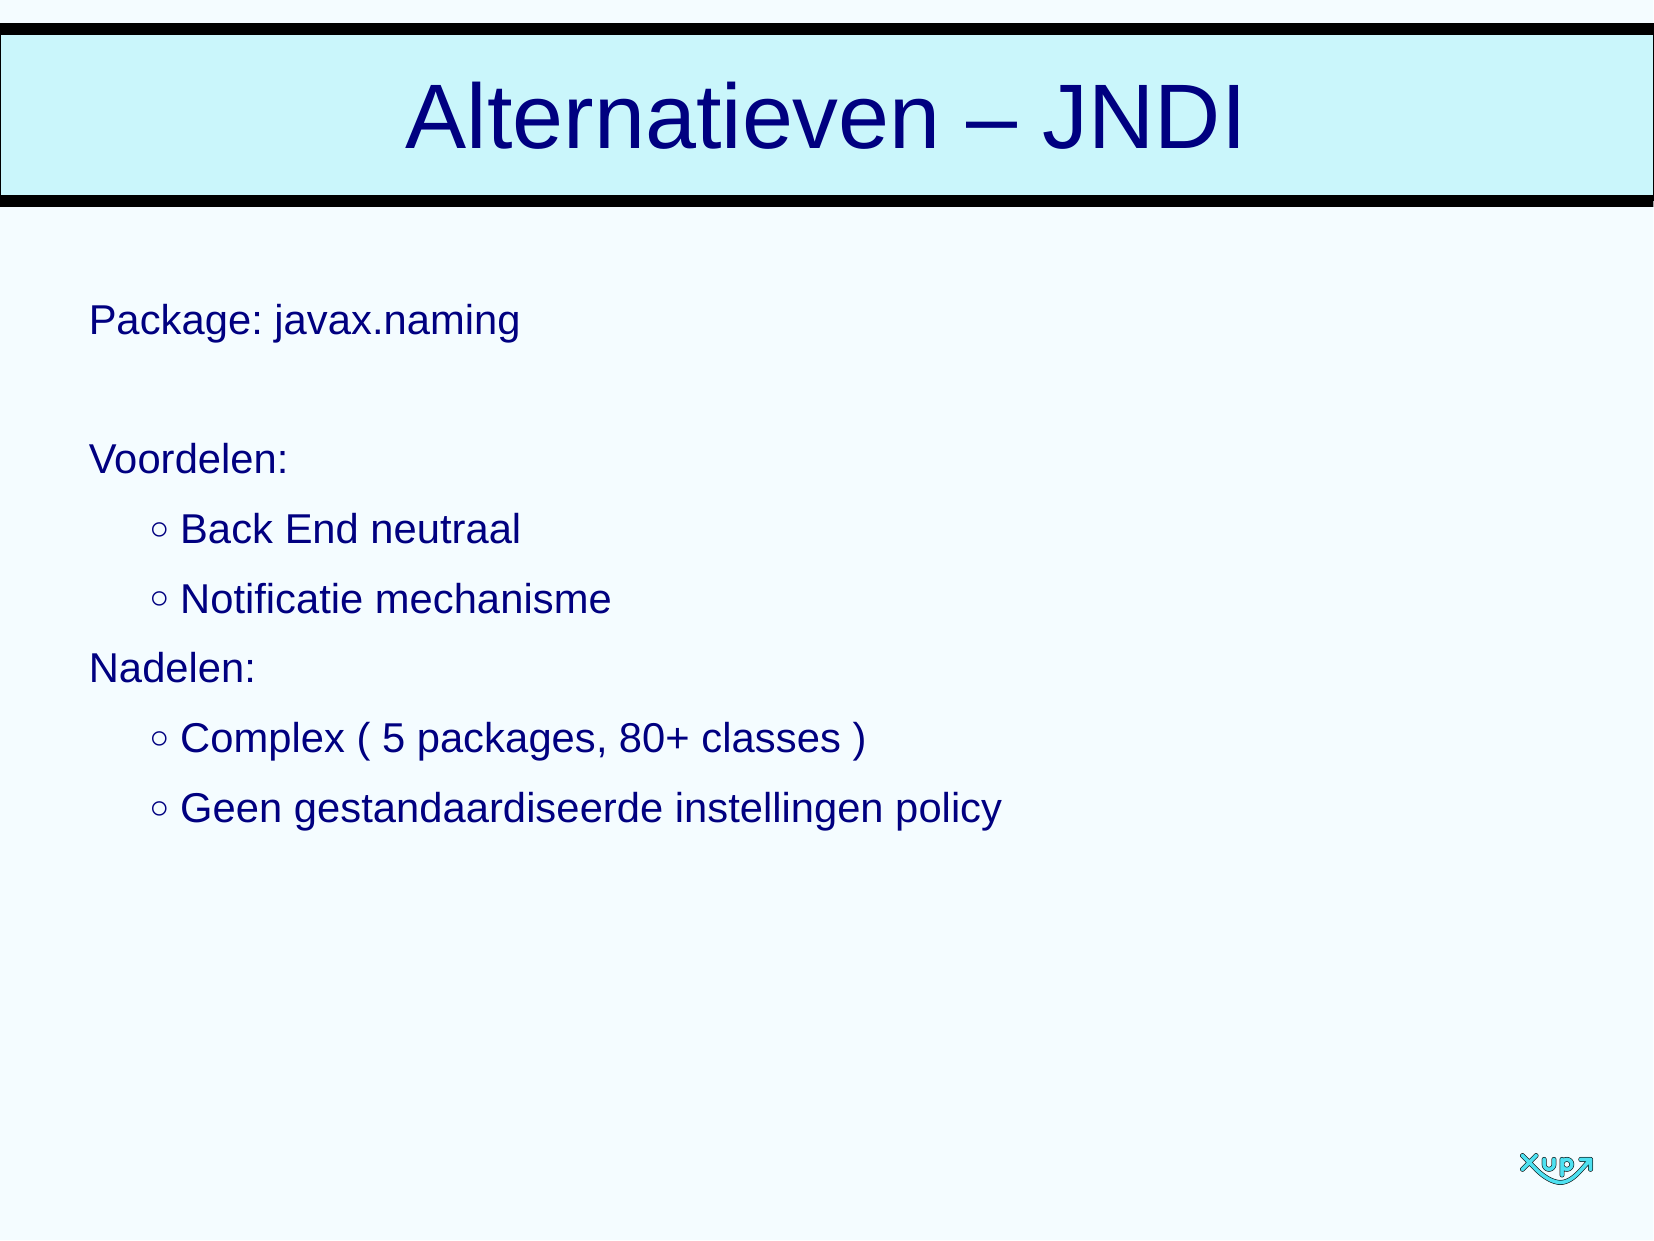

# Alternatieven – JNDI
Package: javax.naming
Voordelen:
Back End neutraal
Notificatie mechanisme
Nadelen:
Complex ( 5 packages, 80+ classes )
Geen gestandaardiseerde instellingen policy